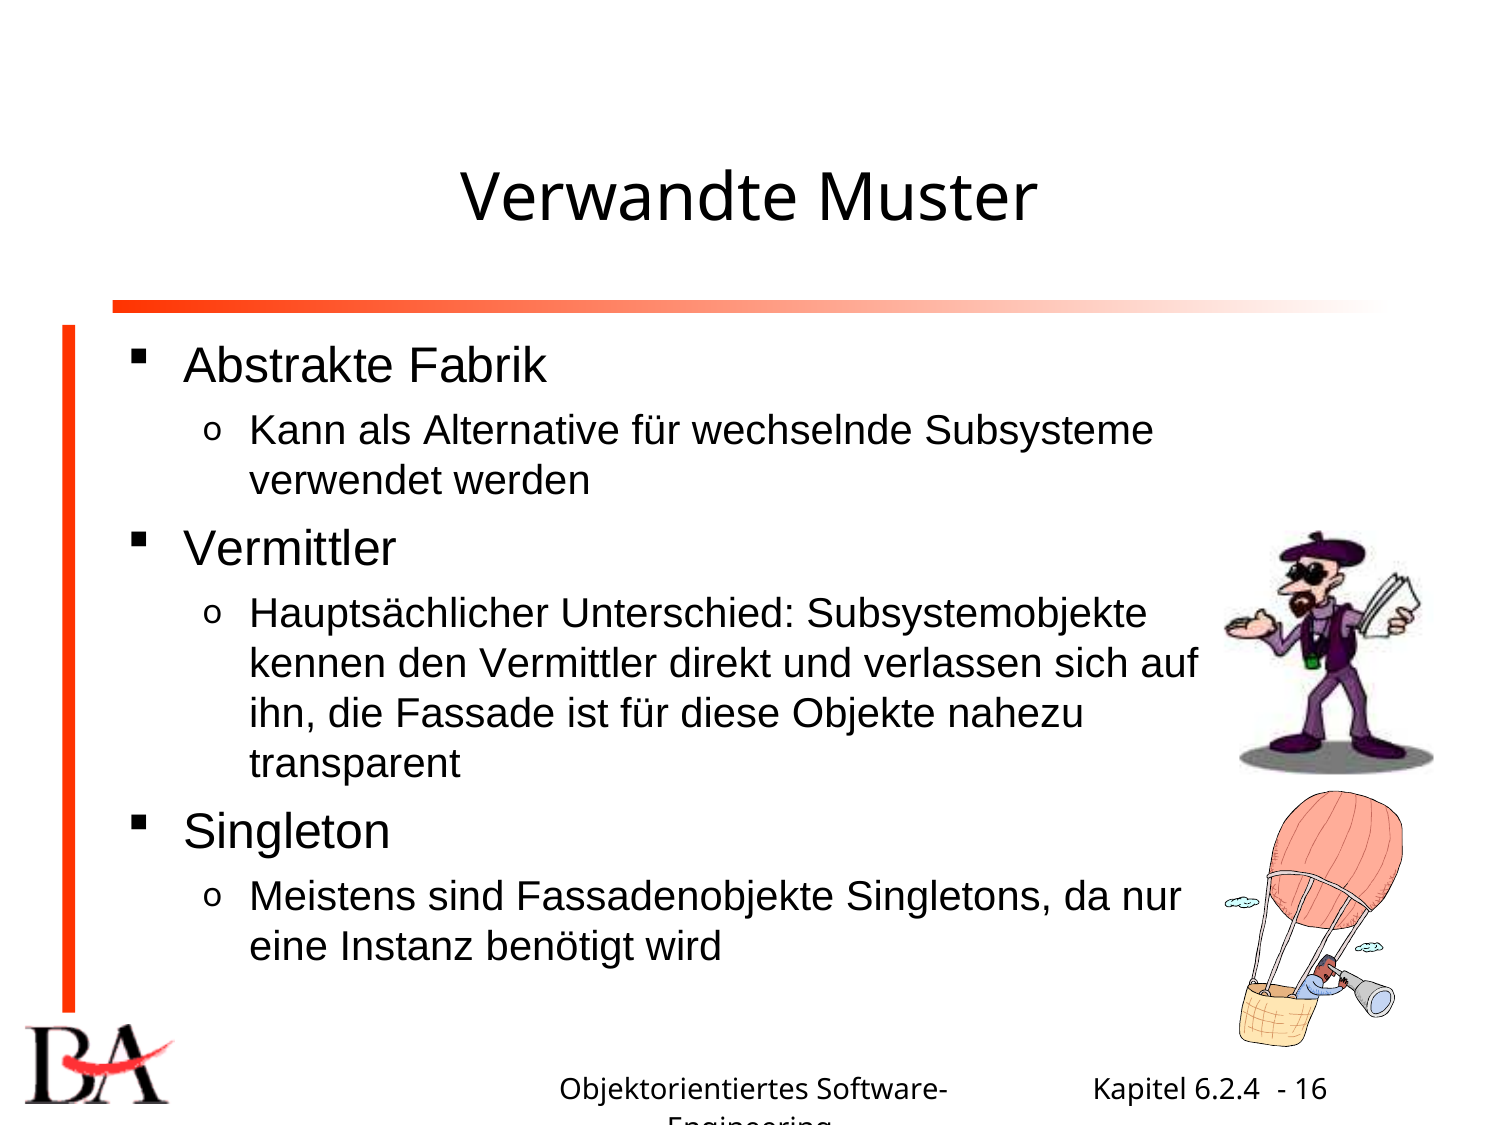

# Verwandte Muster
Abstrakte Fabrik
Kann als Alternative für wechselnde Subsysteme verwendet werden
Vermittler
Hauptsächlicher Unterschied: Subsystemobjekte kennen den Vermittler direkt und verlassen sich auf ihn, die Fassade ist für diese Objekte nahezu transparent
Singleton
Meistens sind Fassadenobjekte Singletons, da nur eine Instanz benötigt wird
16